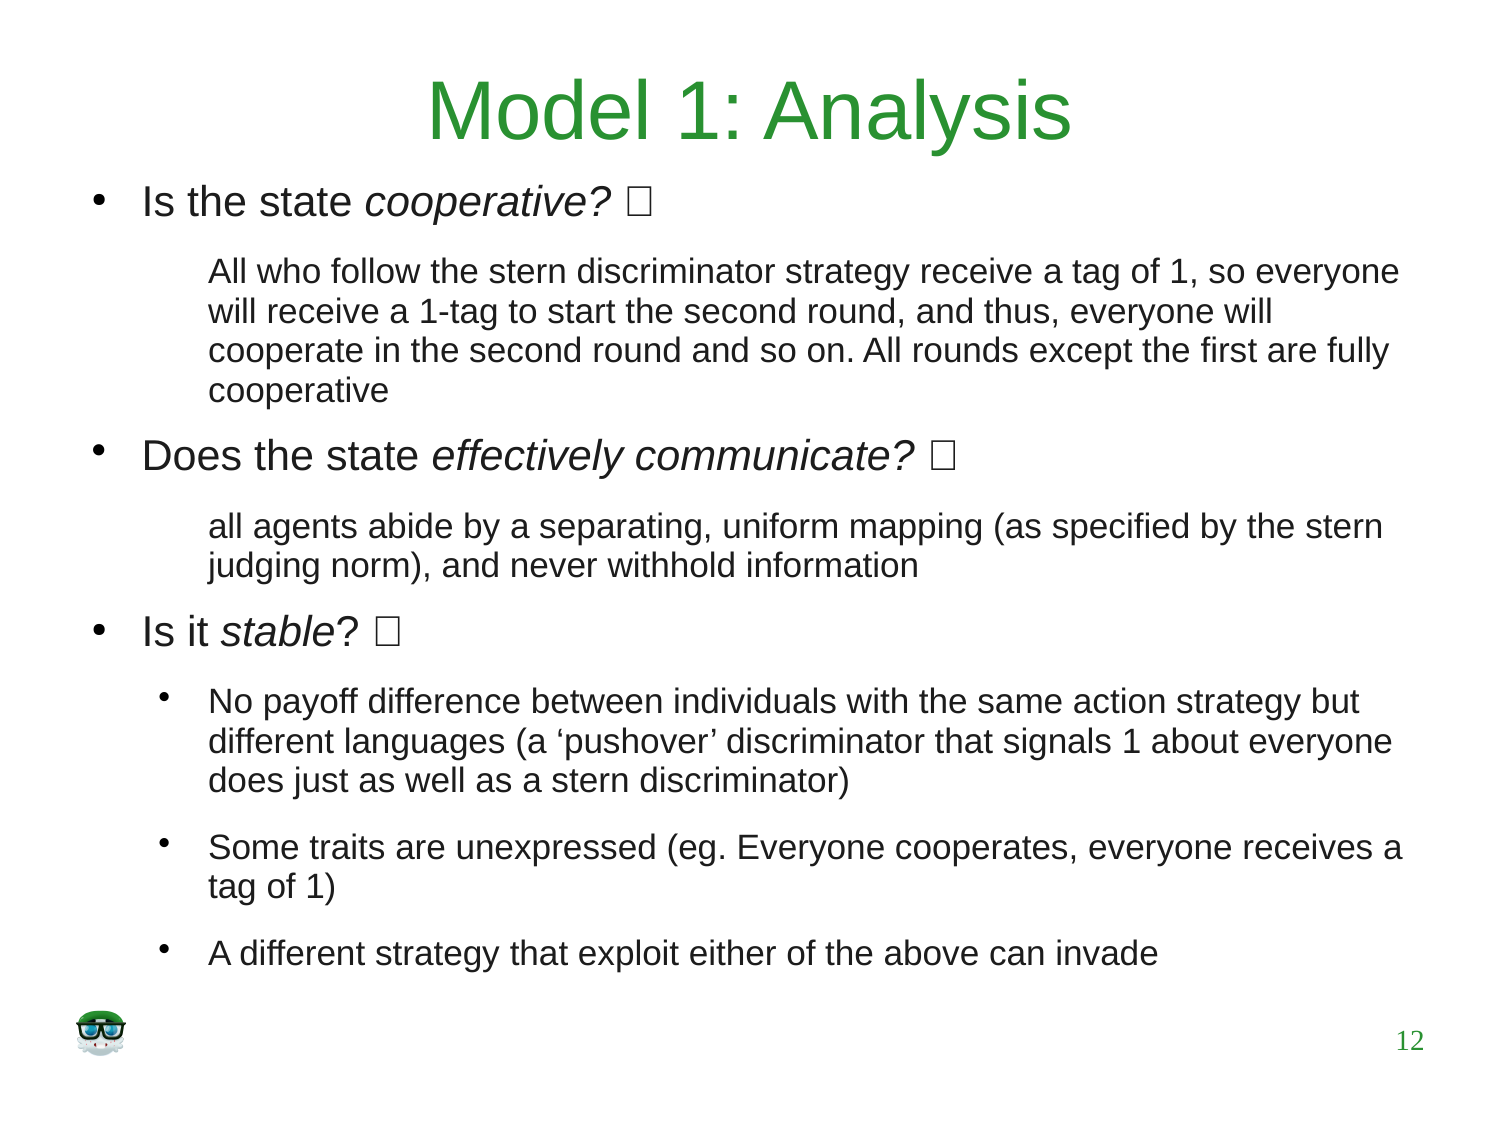

# Model 1: Analysis
Is the state cooperative? ✅
All who follow the stern discriminator strategy receive a tag of 1, so everyone will receive a 1-tag to start the second round, and thus, everyone will cooperate in the second round and so on. All rounds except the first are fully cooperative
Does the state effectively communicate? ✅
all agents abide by a separating, uniform mapping (as specified by the stern judging norm), and never withhold information
Is it stable? ❌
No payoff difference between individuals with the same action strategy but different languages (a ‘pushover’ discriminator that signals 1 about everyone does just as well as a stern discriminator)
Some traits are unexpressed (eg. Everyone cooperates, everyone receives a tag of 1)
A different strategy that exploit either of the above can invade
12